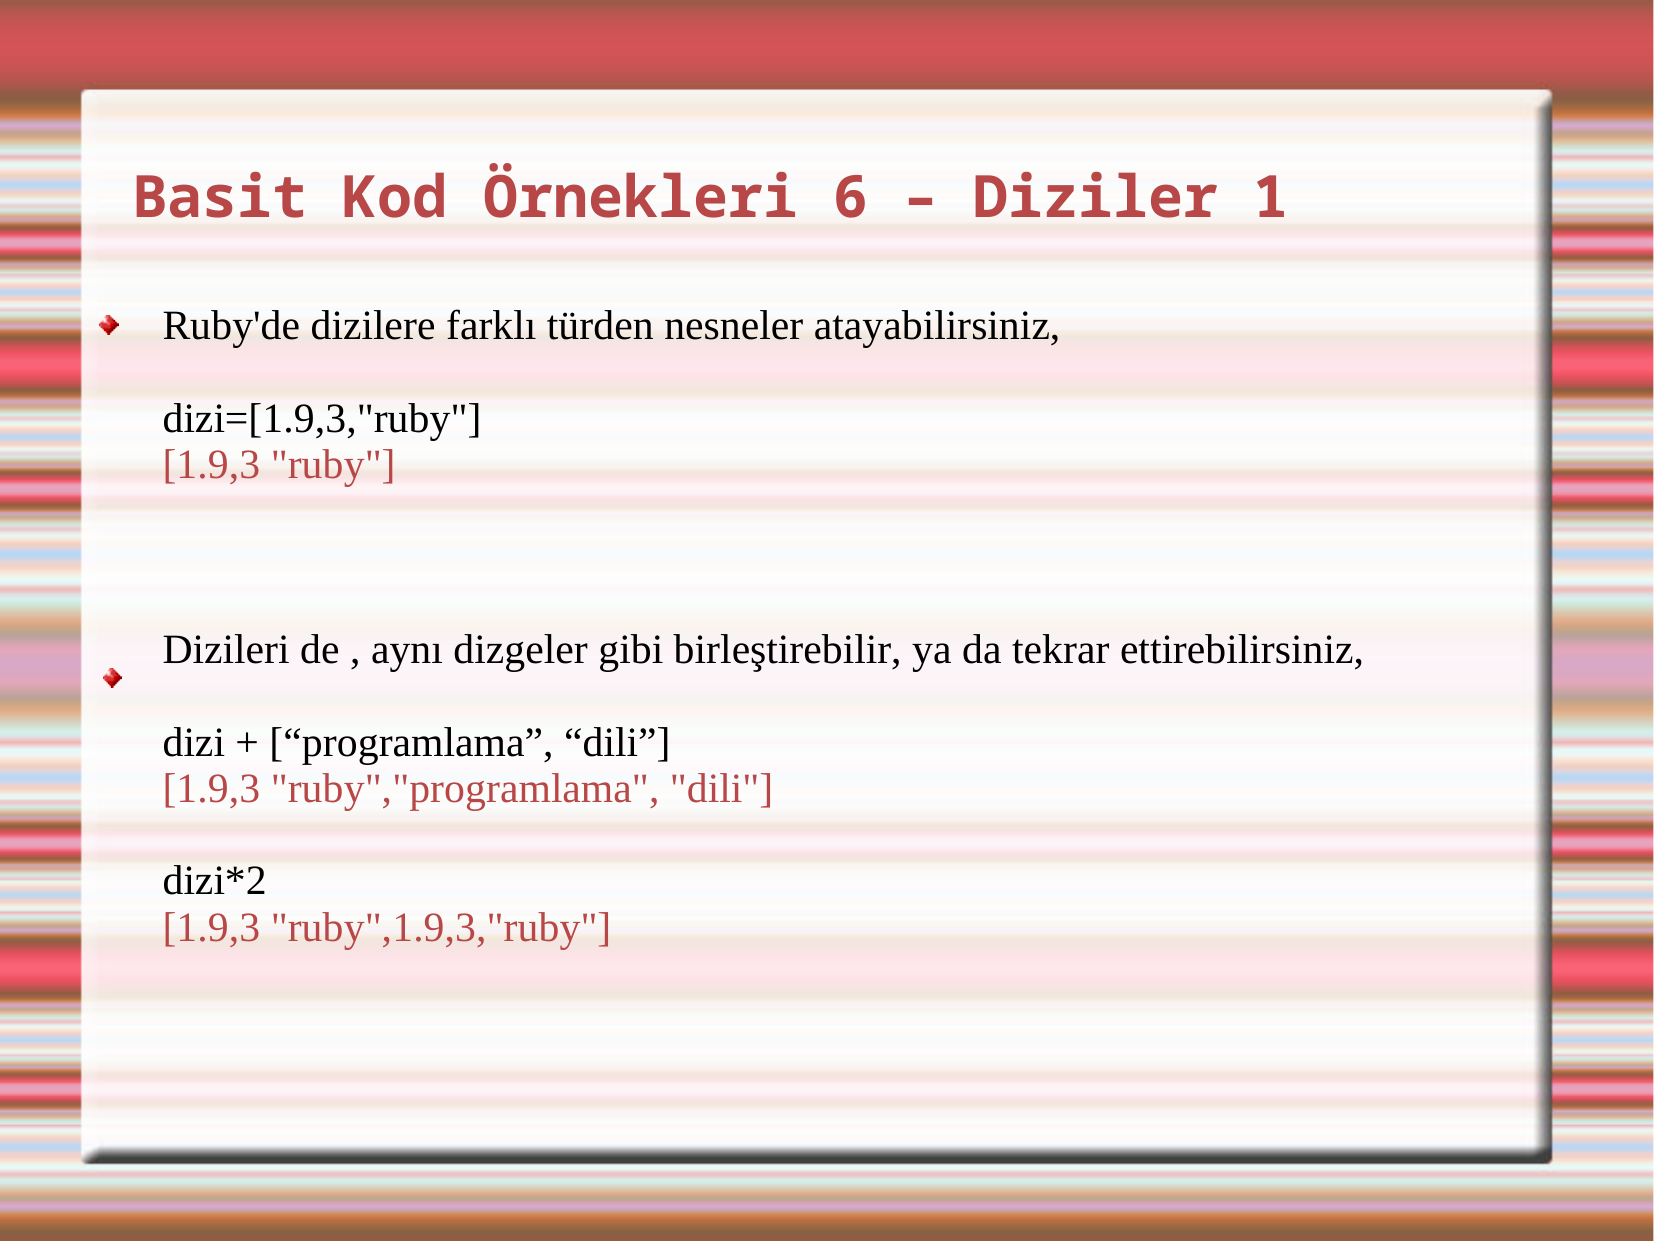

Basit Kod Örnekleri 6 – Diziler 1
Ruby'de dizilere farklı türden nesneler atayabilirsiniz,
dizi=[1.9,3,"ruby"]
[1.9,3 "ruby"]
Dizileri de , aynı dizgeler gibi birleştirebilir, ya da tekrar ettirebilirsiniz,
dizi + [“programlama”, “dili”]
[1.9,3 "ruby","programlama", "dili"]
dizi*2
[1.9,3 "ruby",1.9,3,"ruby"]